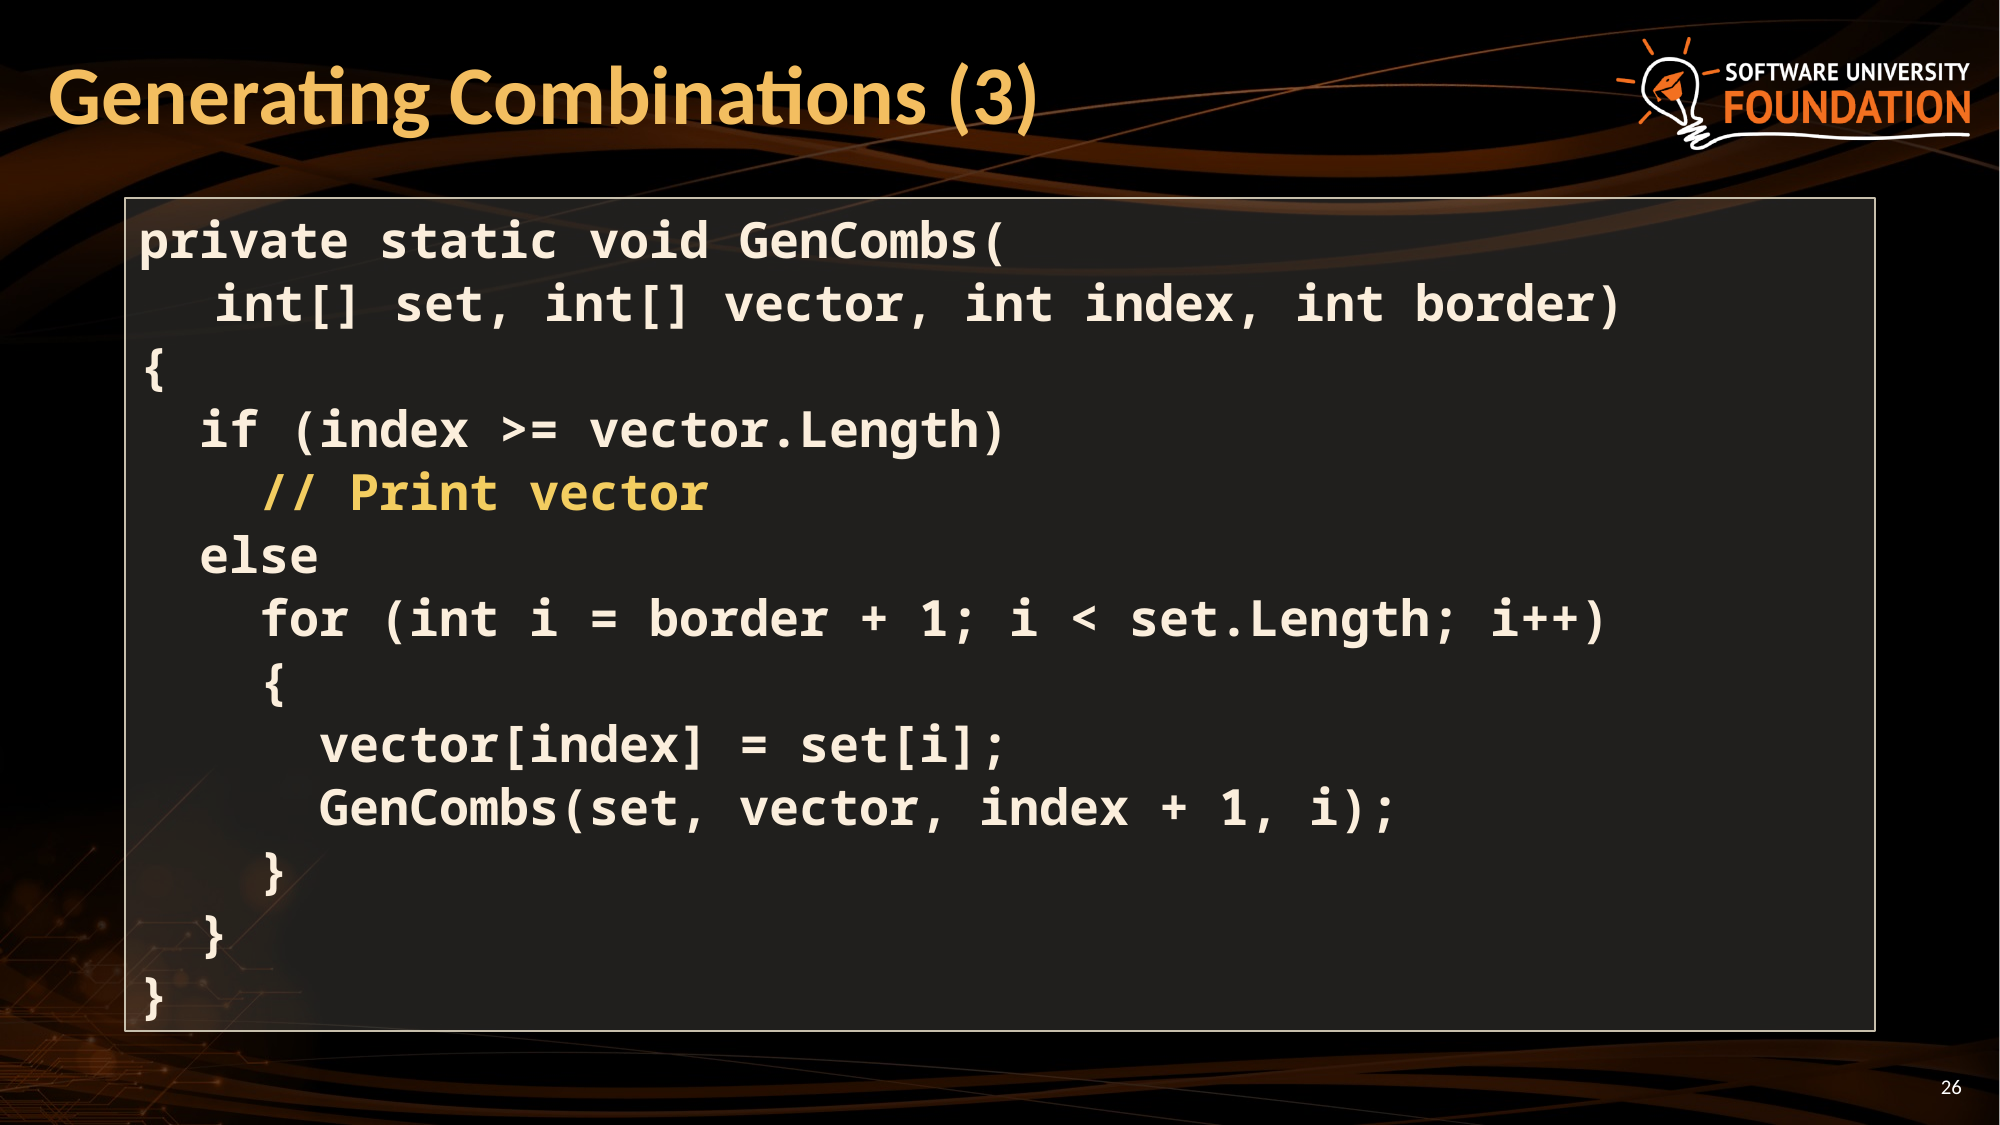

# Generating Combinations (3)
private static void GenCombs(
	int[] set, int[] vector, int index, int border)
{
 if (index >= vector.Length)
 // Print vector
 else
 for (int i = border + 1; i < set.Length; i++)
 {
 vector[index] = set[i];
 GenCombs(set, vector, index + 1, i);
 }
 }
}